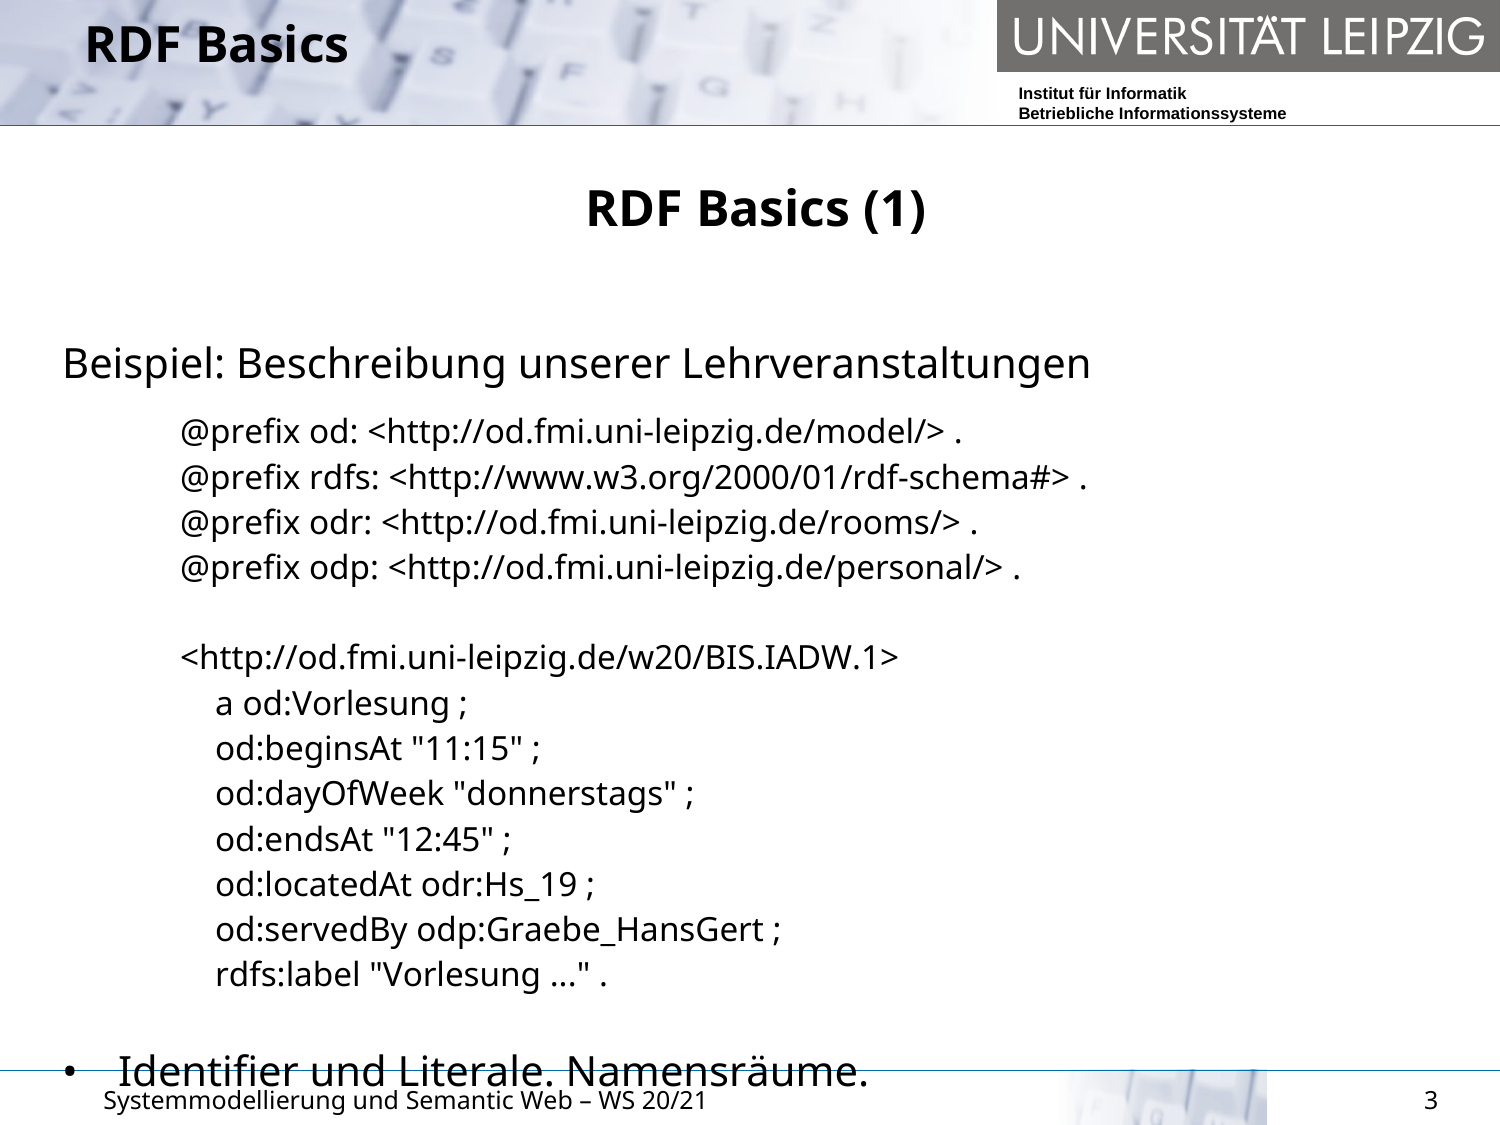

RDF Basics
# RDF Basics (1)
Beispiel: Beschreibung unserer Lehrveranstaltungen
@prefix od: <http://od.fmi.uni-leipzig.de/model/> .
@prefix rdfs: <http://www.w3.org/2000/01/rdf-schema#> .
@prefix odr: <http://od.fmi.uni-leipzig.de/rooms/> .
@prefix odp: <http://od.fmi.uni-leipzig.de/personal/> .
<http://od.fmi.uni-leipzig.de/w20/BIS.IADW.1>
 a od:Vorlesung ;
 od:beginsAt "11:15" ;
 od:dayOfWeek "donnerstags" ;
 od:endsAt "12:45" ;
 od:locatedAt odr:Hs_19 ;
 od:servedBy odp:Graebe_HansGert ;
 rdfs:label "Vorlesung ..." .
Identifier und Literale. Namensräume.
Systemmodellierung und Semantic Web – WS 20/21
3